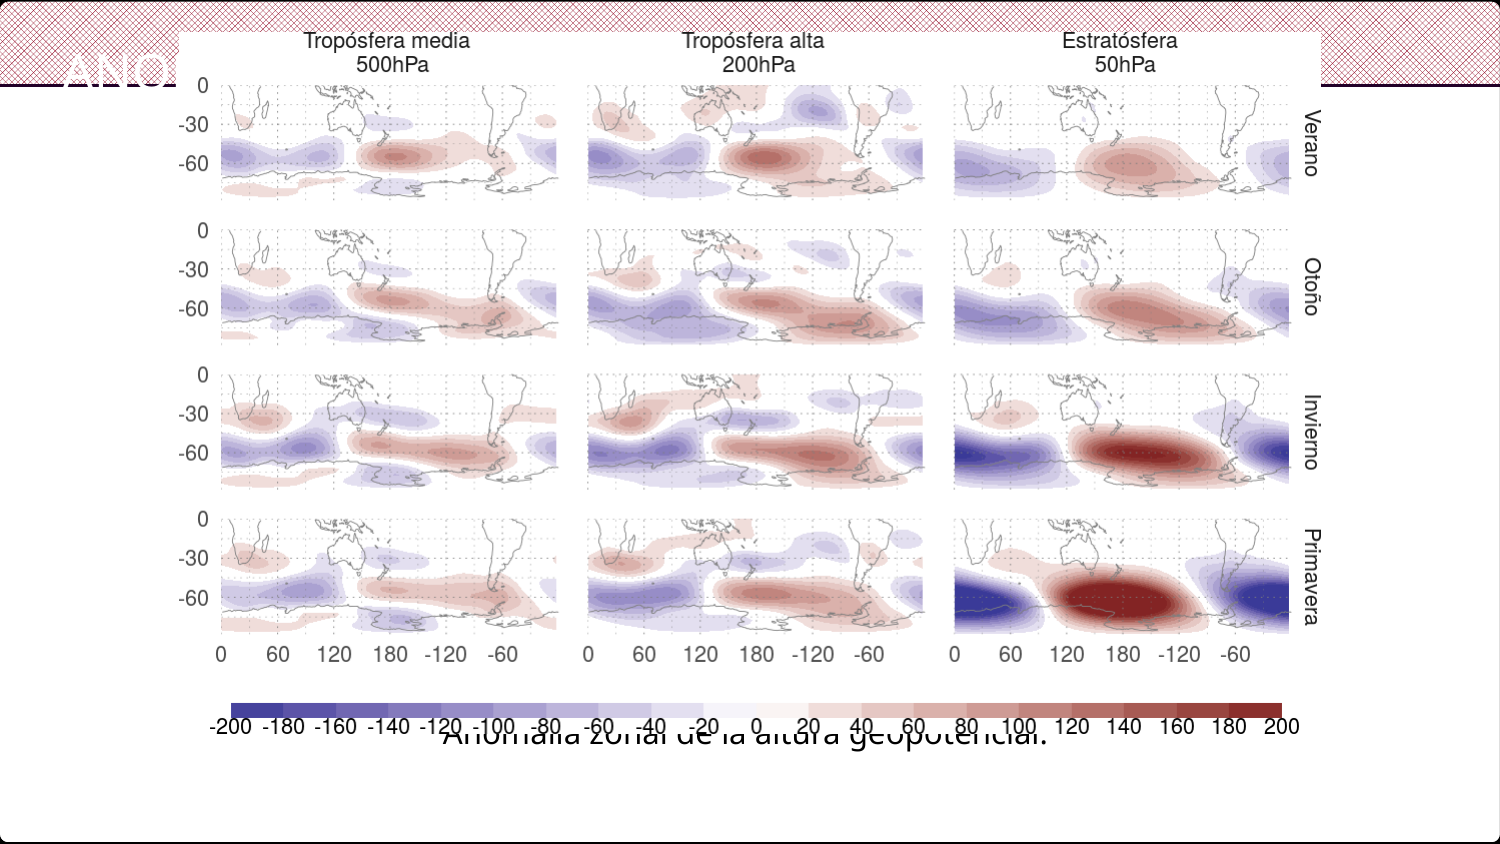

# Anomalía zonal de geopotencial
Anomalía zonal de la altura geopotencial.